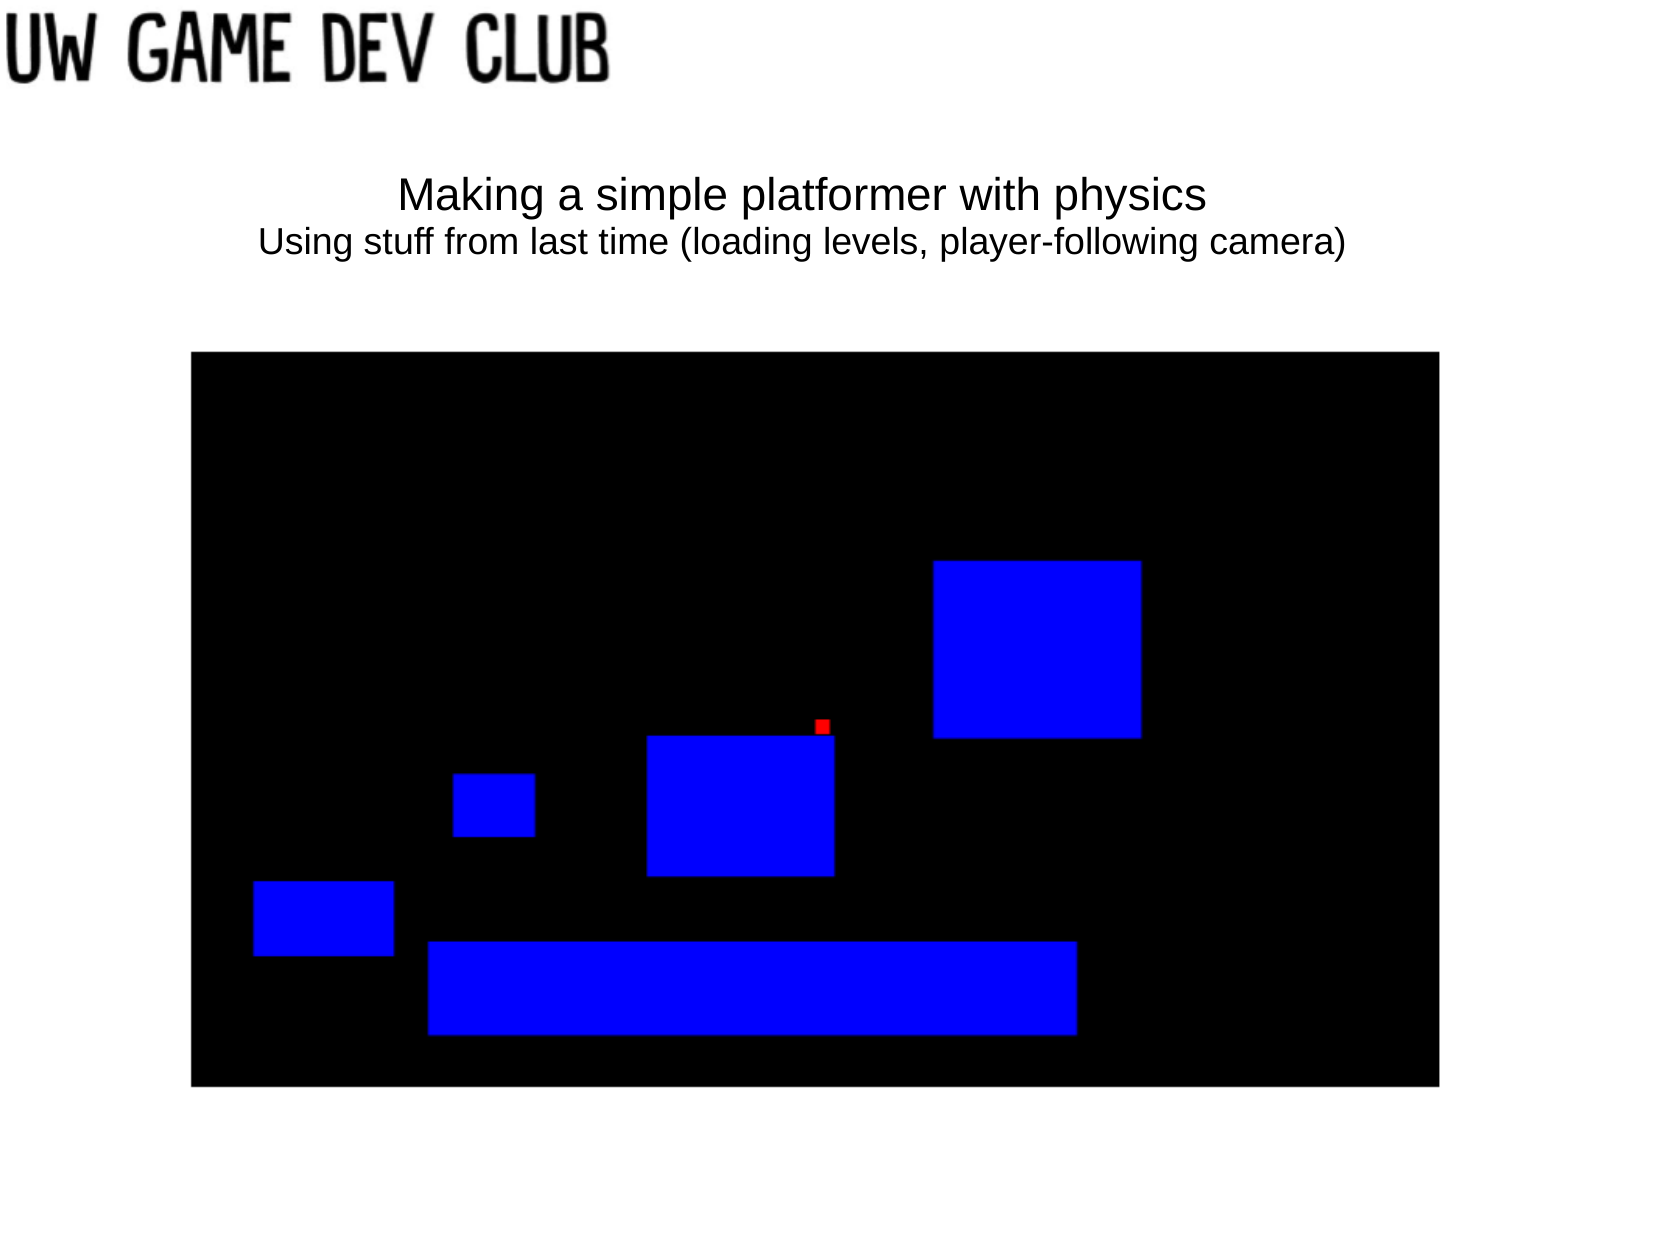

Making a simple platformer with physics
Using stuff from last time (loading levels, player-following camera)